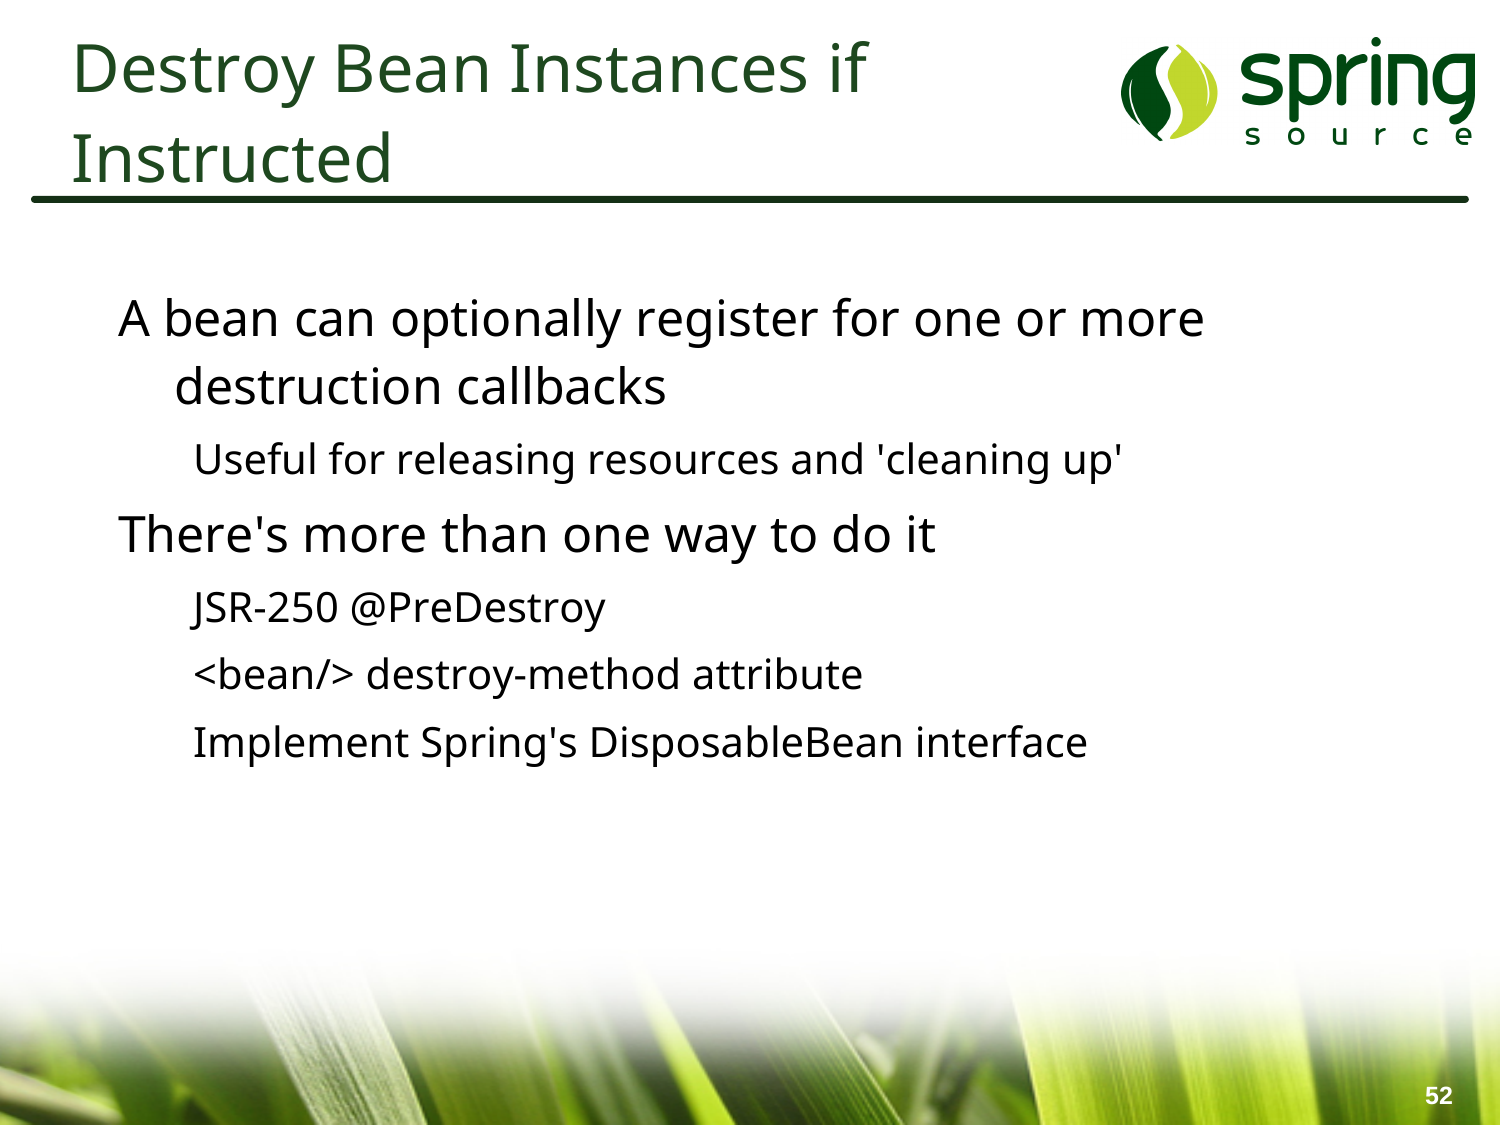

# Destroy Bean Instances if Instructed
A bean can optionally register for one or more destruction callbacks
Useful for releasing resources and 'cleaning up'
There's more than one way to do it
JSR-250 @PreDestroy
<bean/> destroy-method attribute
Implement Spring's DisposableBean interface